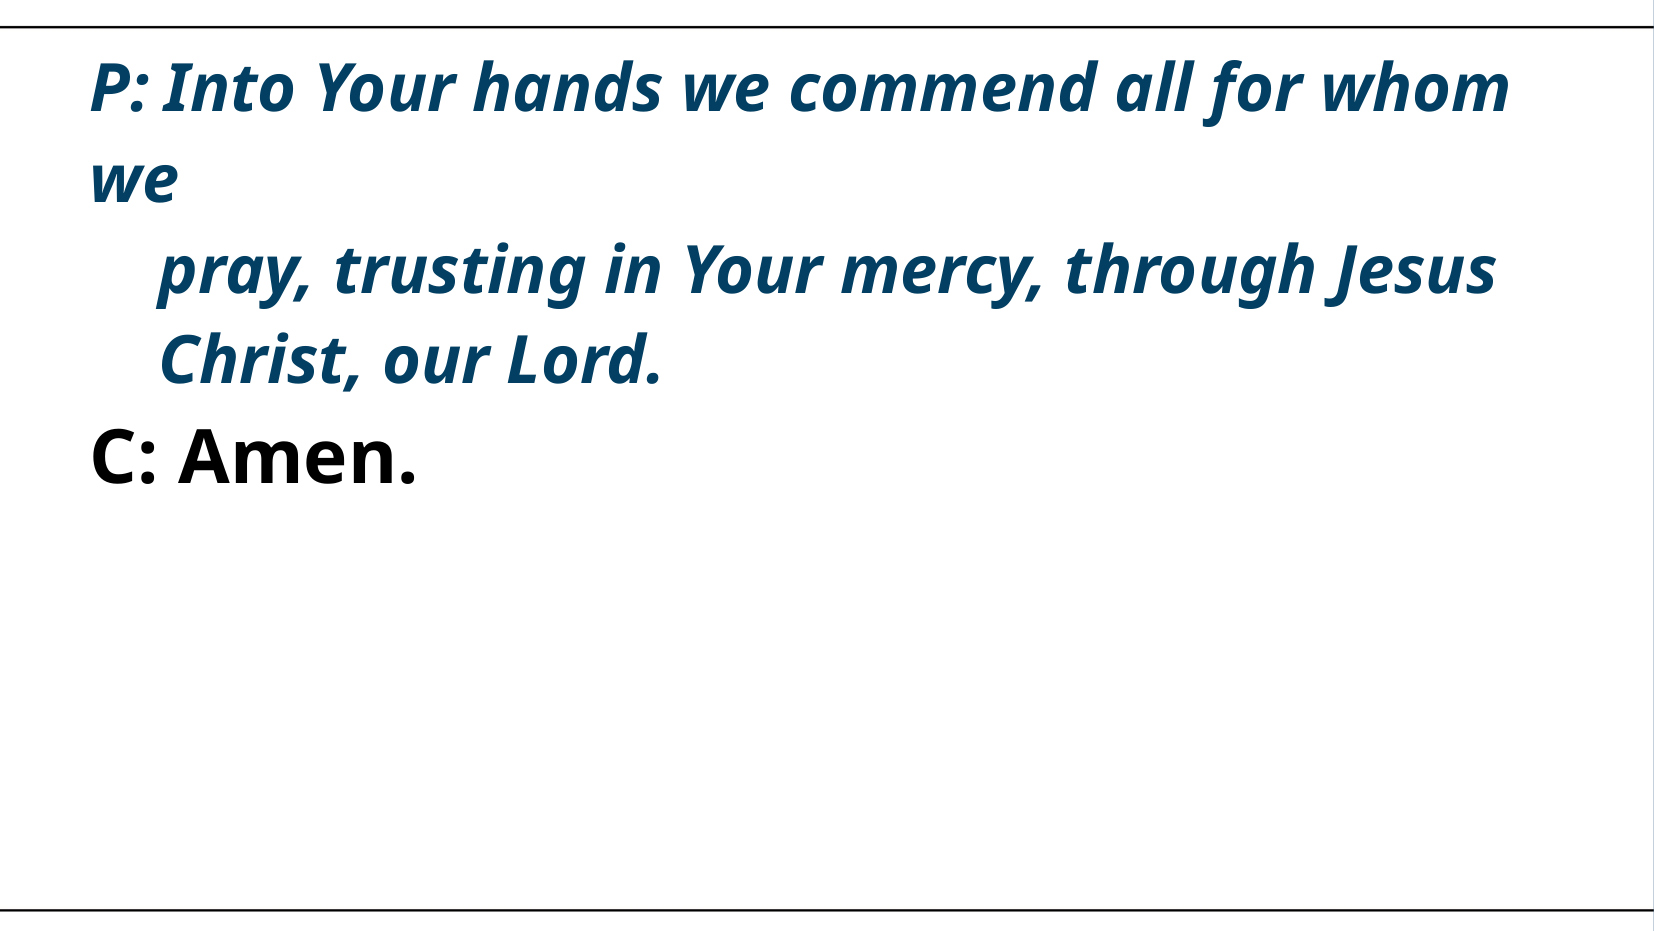

P:	Into Your hands we commend all for whom we
 pray, trusting in Your mercy, through Jesus
 Christ, our Lord.
C: Amen.